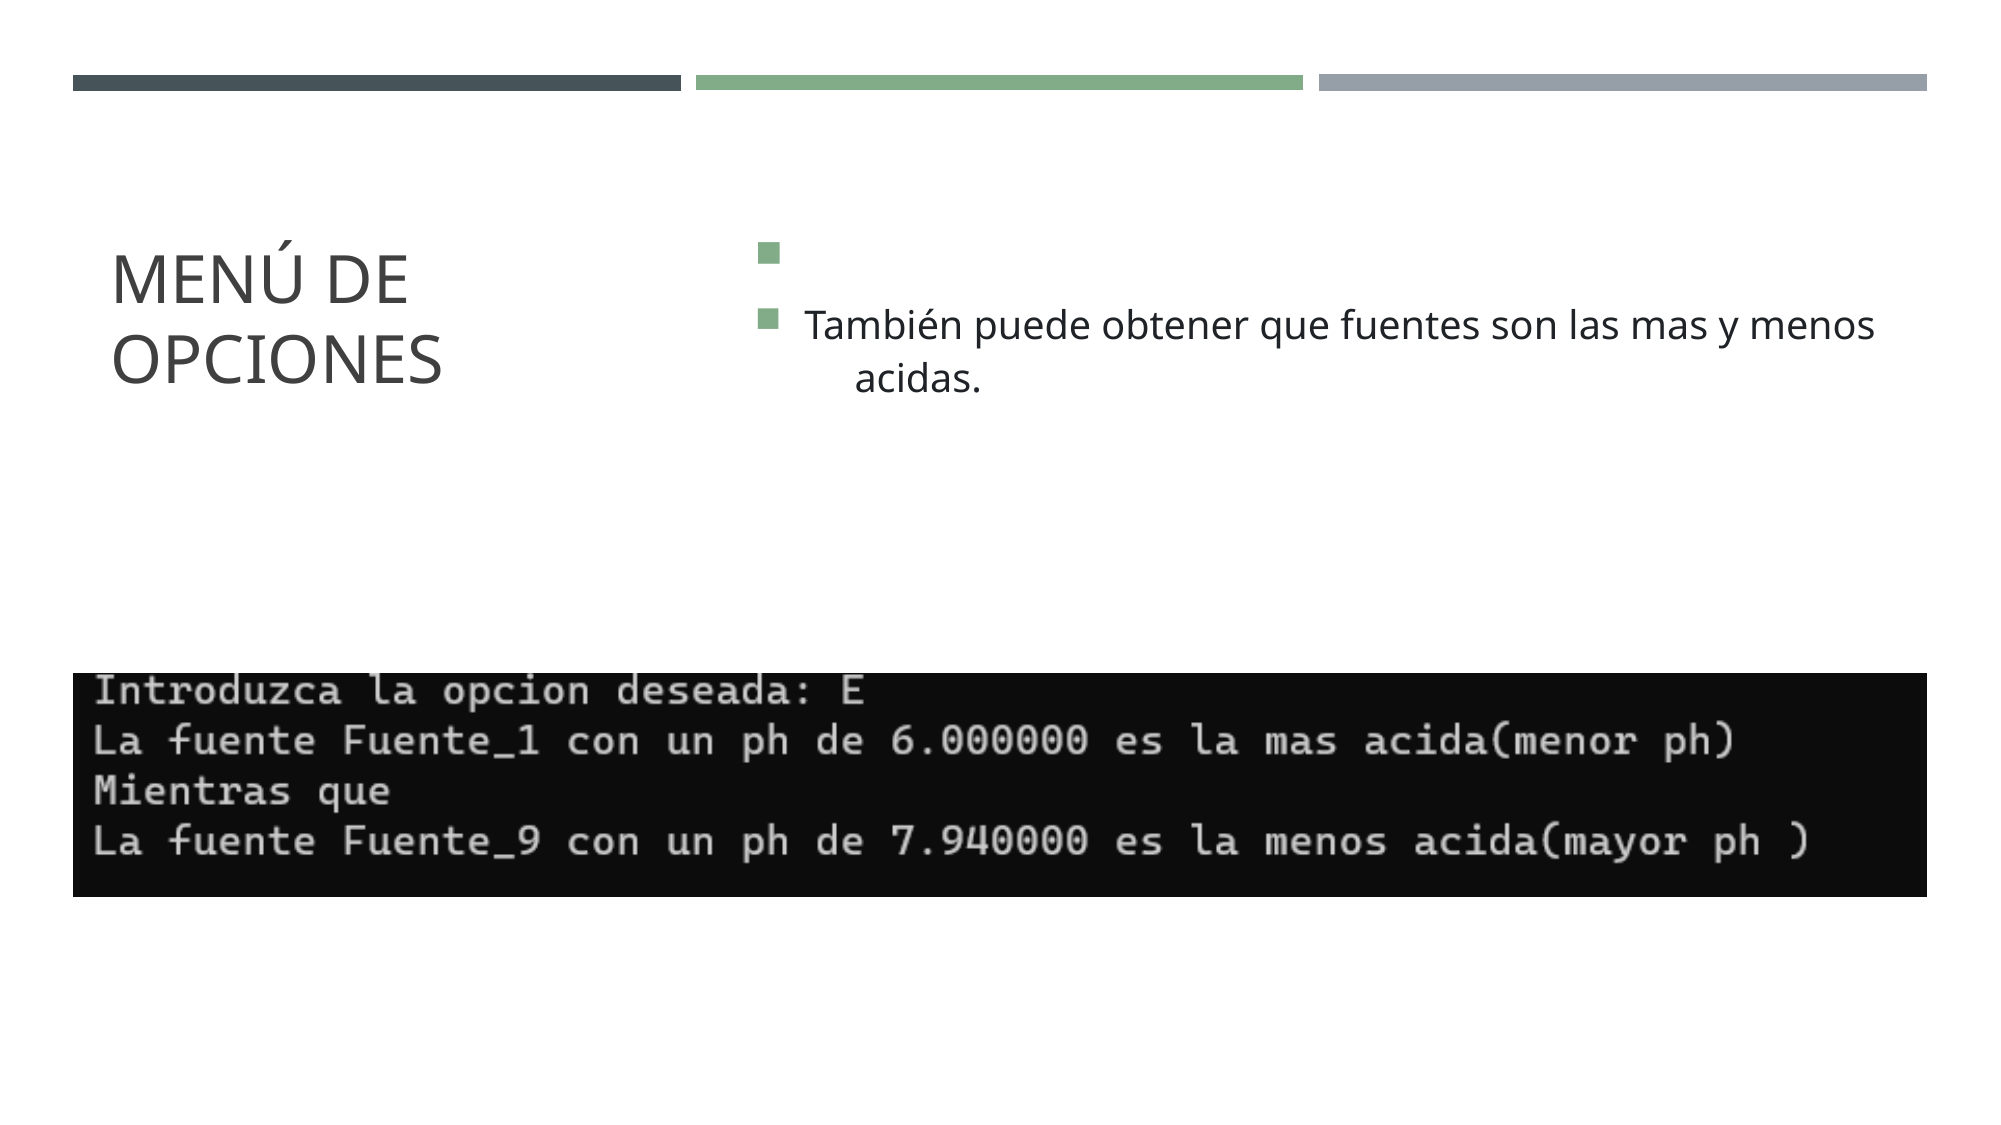

# Menú de opciones
También puede obtener que fuentes son las mas y menos acidas.